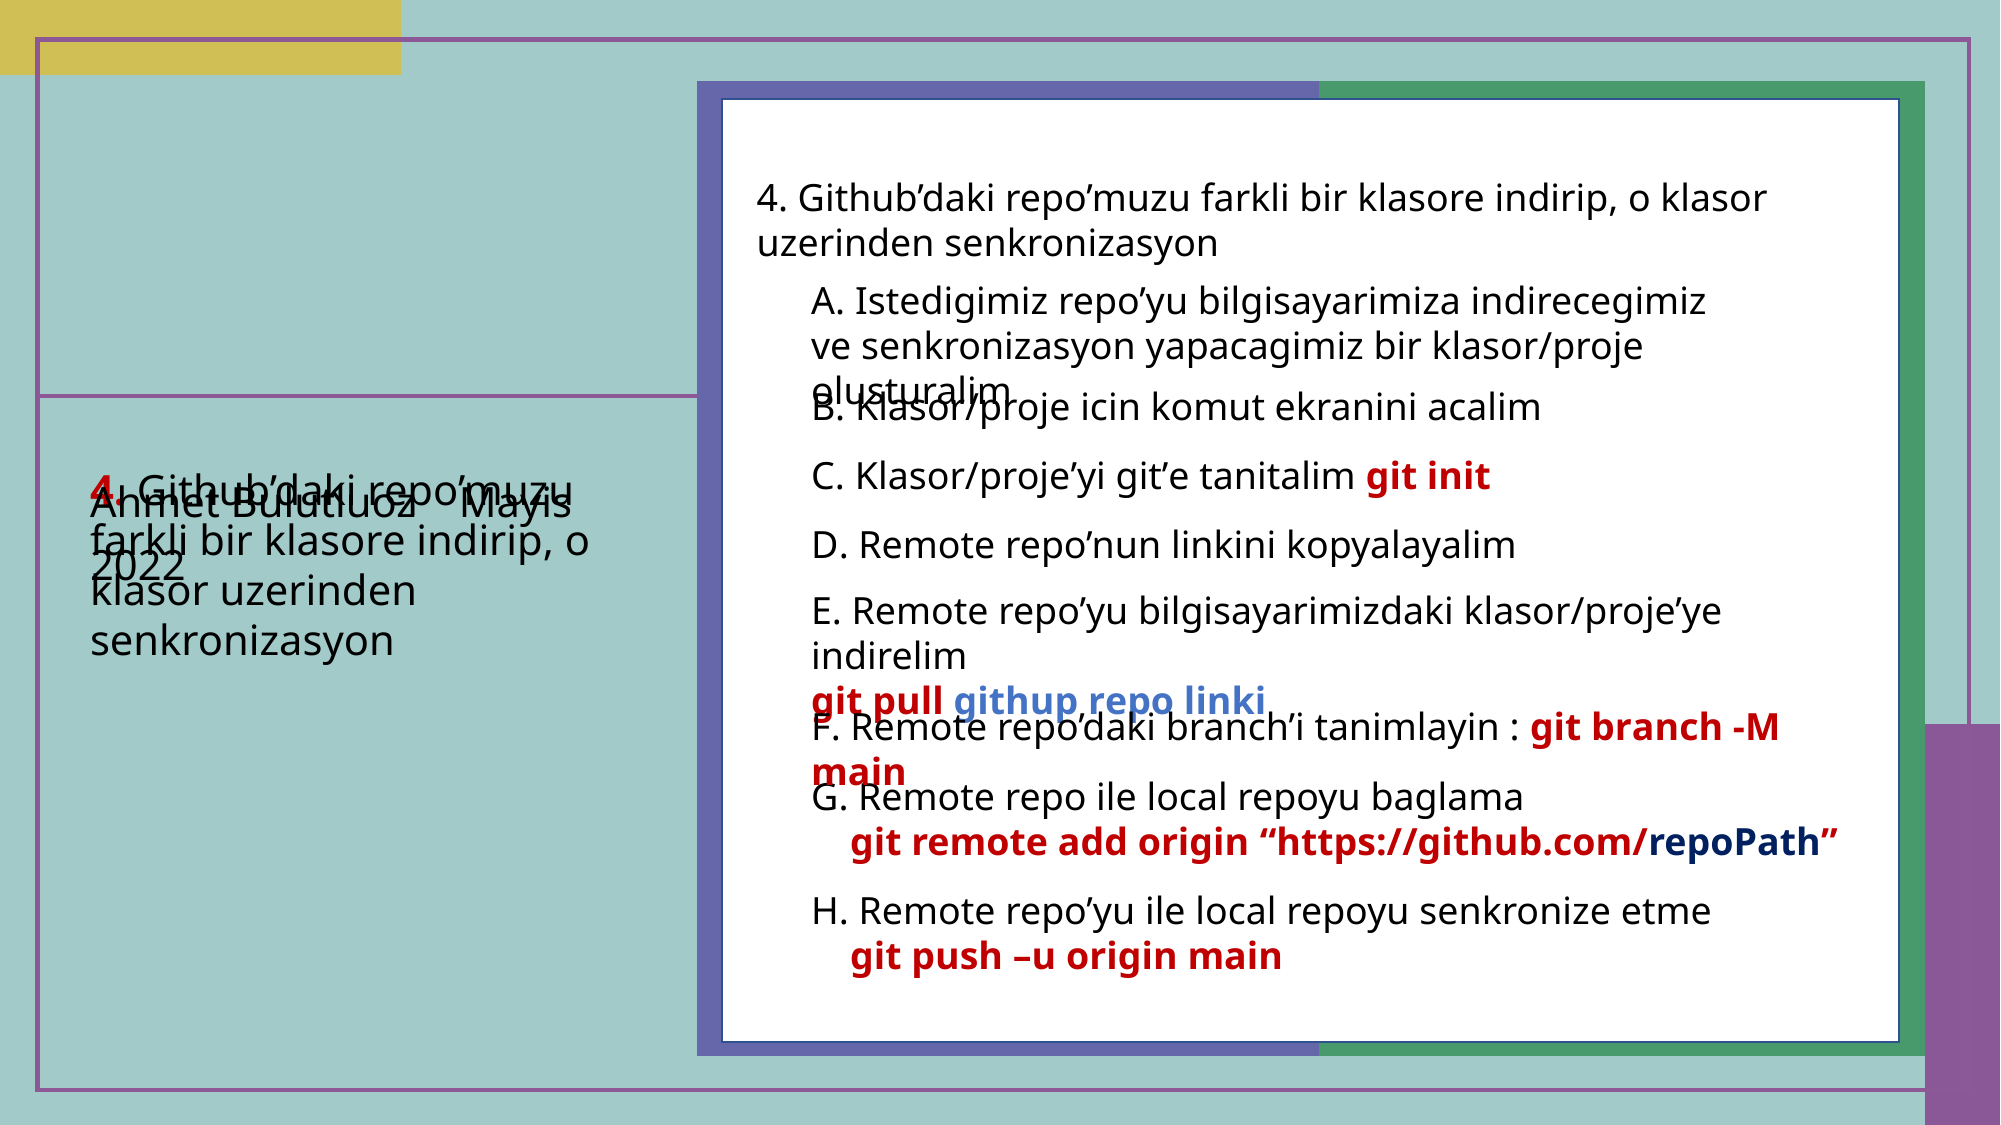

# Kisisel kullanim
4. Github’daki repo’muzu farkli bir klasore indirip, o klasor uzerinden senkronizasyon
A. Istedigimiz repo’yu bilgisayarimiza indirecegimiz ve senkronizasyon yapacagimiz bir klasor/proje olusturalim
B. Klasor/proje icin komut ekranini acalim
C. Klasor/proje’yi git’e tanitalim git init
4. Github’daki repo’muzu farkli bir klasore indirip, o klasor uzerinden senkronizasyon
Ahmet Bulutluoz Mayis 2022
D. Remote repo’nun linkini kopyalayalim
E. Remote repo’yu bilgisayarimizdaki klasor/proje’ye indirelim
git pull githup repo linki
F. Remote repo’daki branch’i tanimlayin : git branch -M main
G. Remote repo ile local repoyu baglama
 git remote add origin “https://github.com/repoPath”
H. Remote repo’yu ile local repoyu senkronize etme
 git push –u origin main